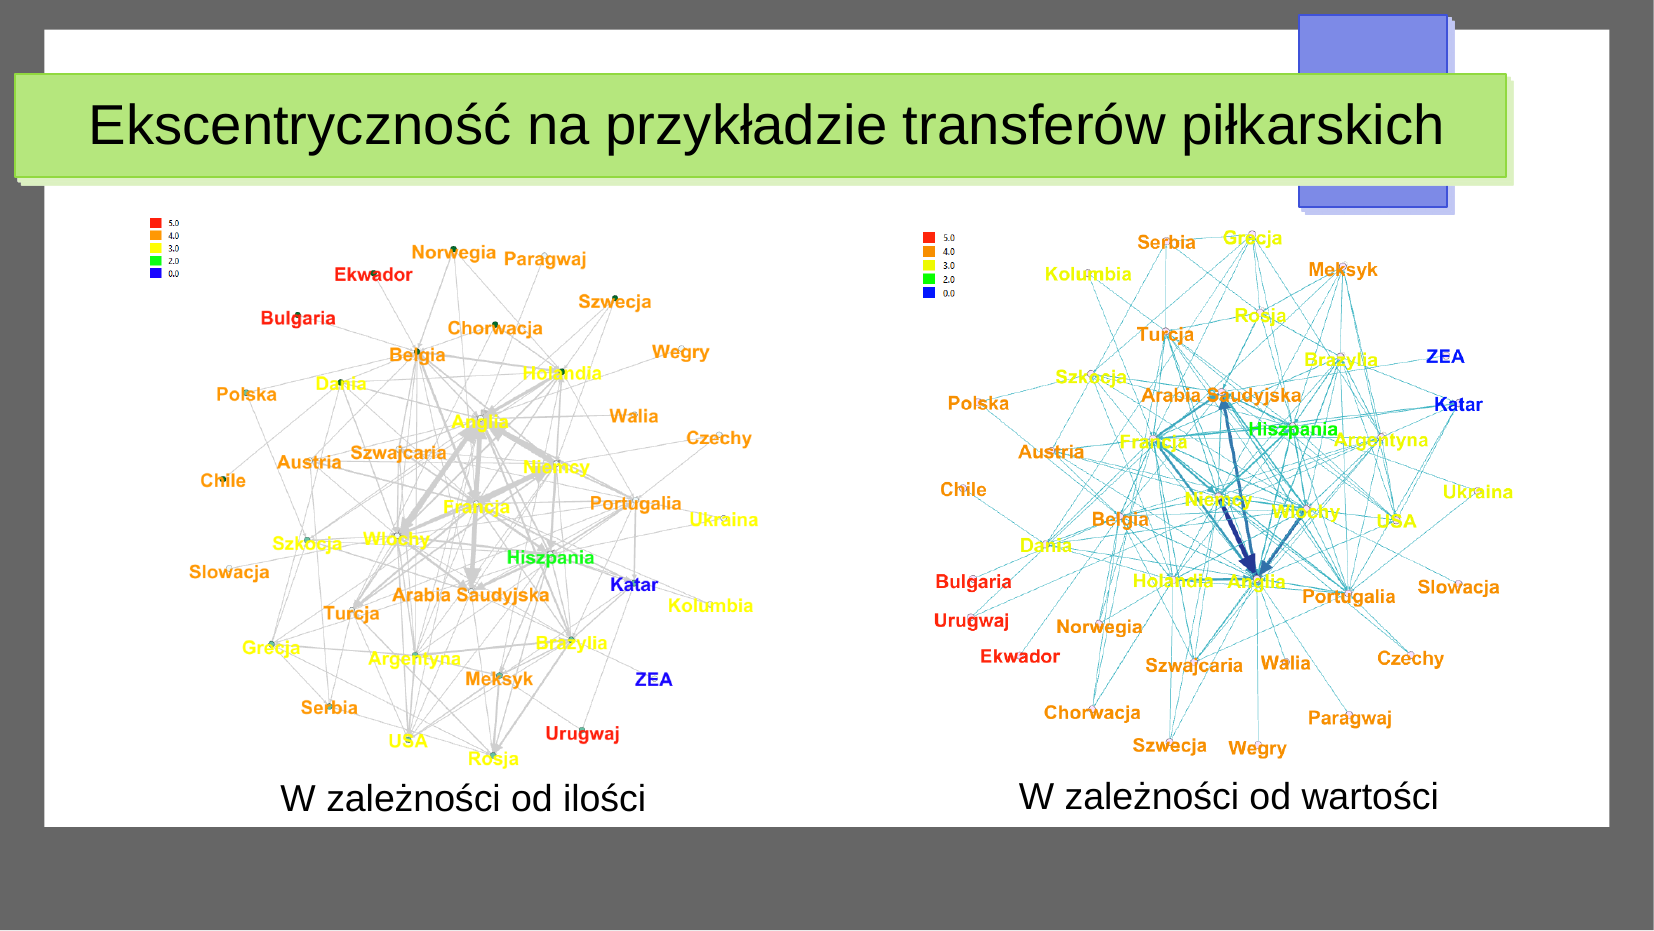

# Ekscentryczność na przykładzie transferów piłkarskich
W zależności od wartości
W zależności od ilości